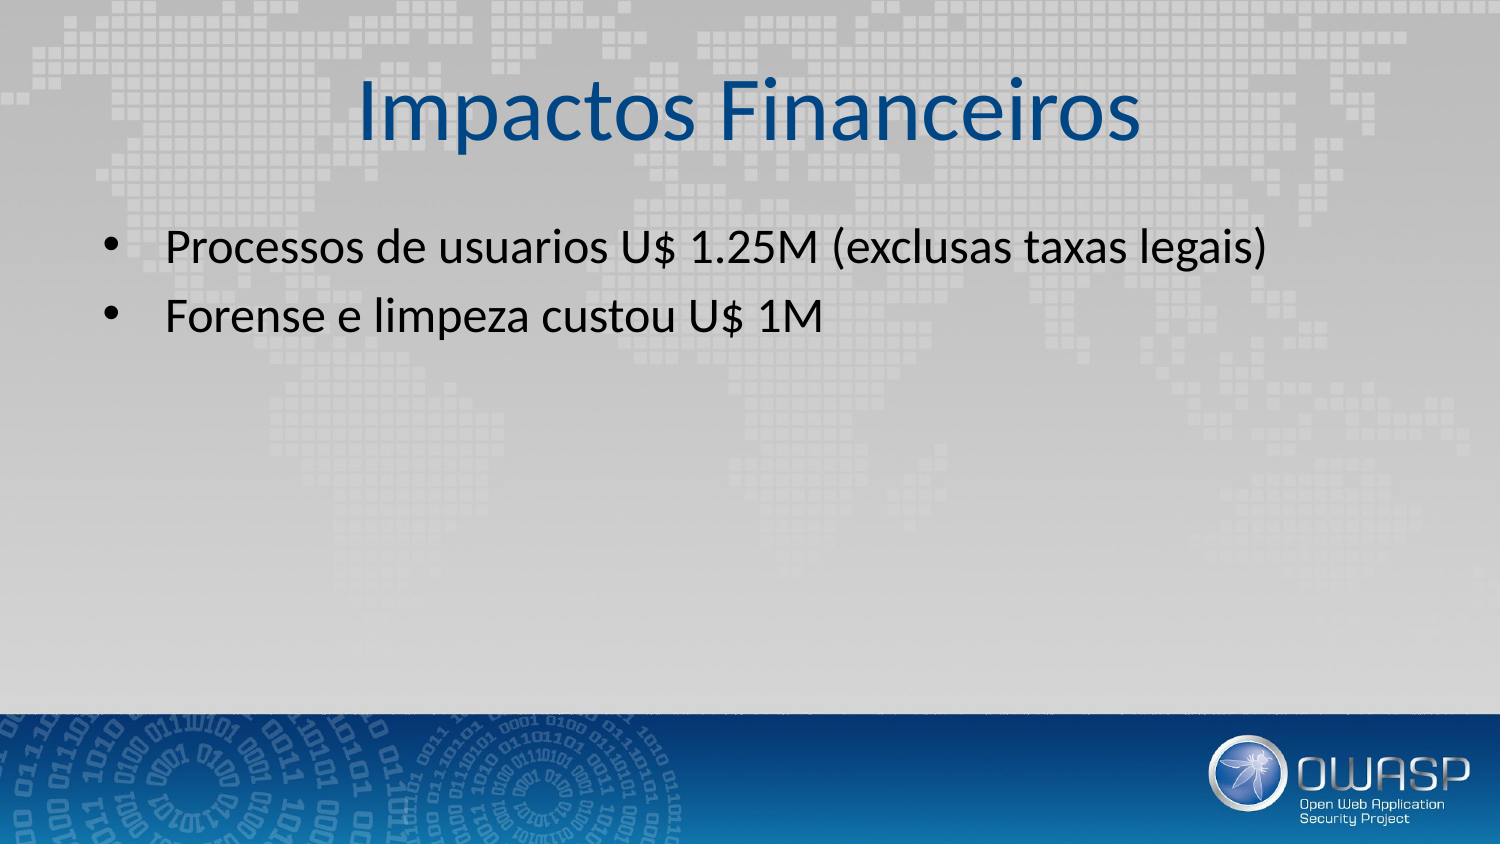

# Impactos Financeiros
Processos de usuarios U$ 1.25M (exclusas taxas legais)
Forense e limpeza custou U$ 1M